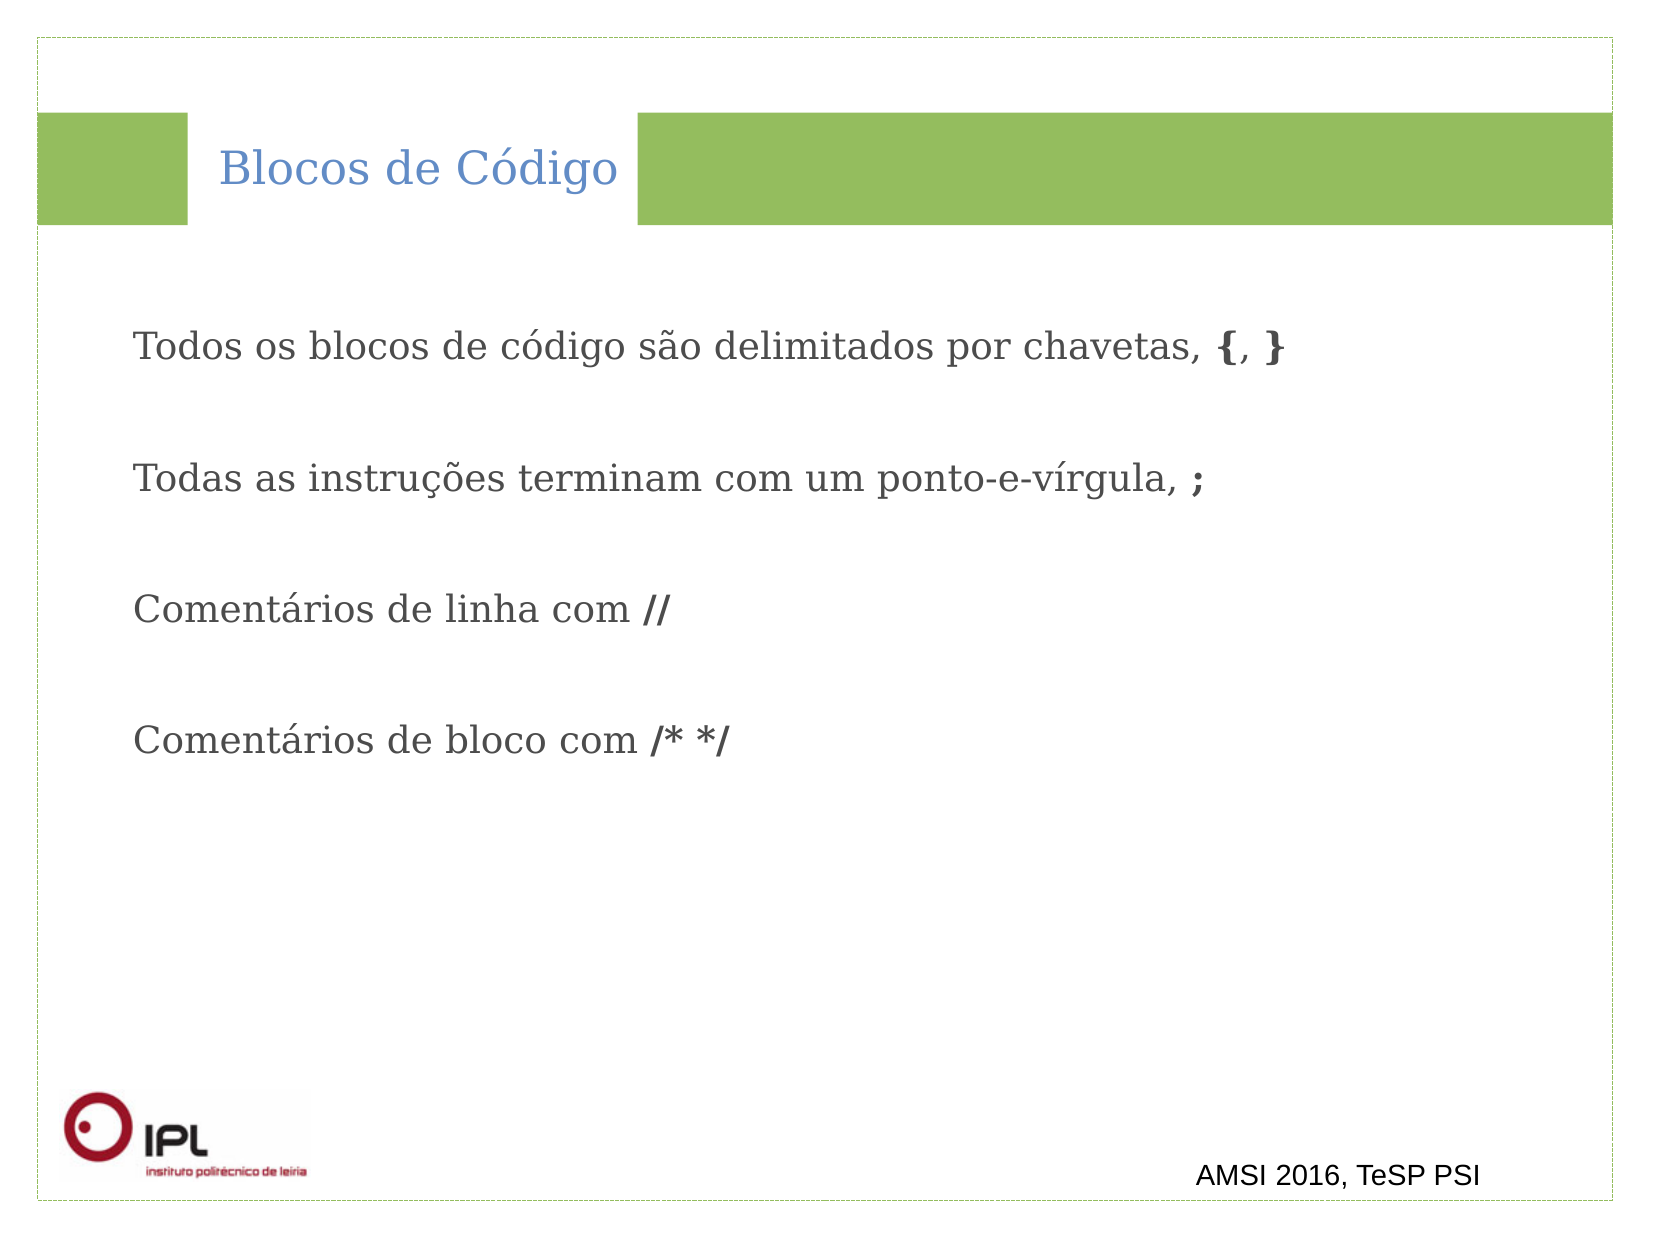

Blocos de Código
Todos os blocos de código são delimitados por chavetas, {, }
Todas as instruções terminam com um ponto-e-vírgula, ;
Comentários de linha com //
Comentários de bloco com /* */
AMSI 2016, TeSP PSI